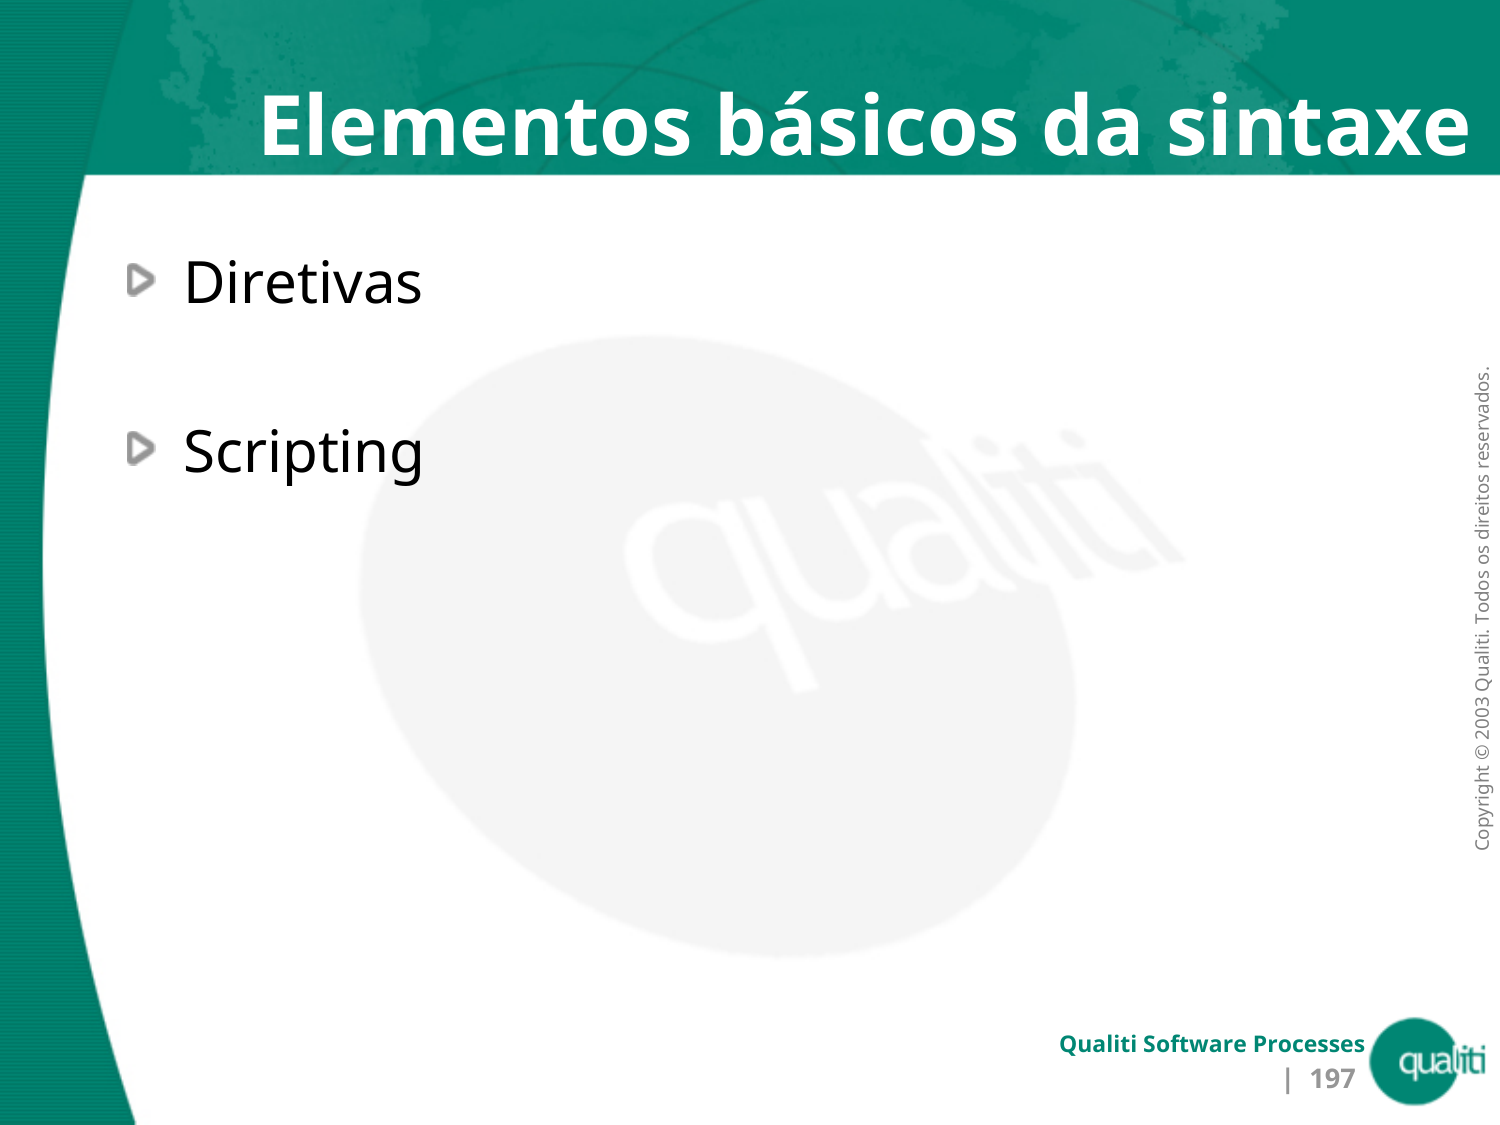

# Elementos básicos da sintaxe
Diretivas
Scripting